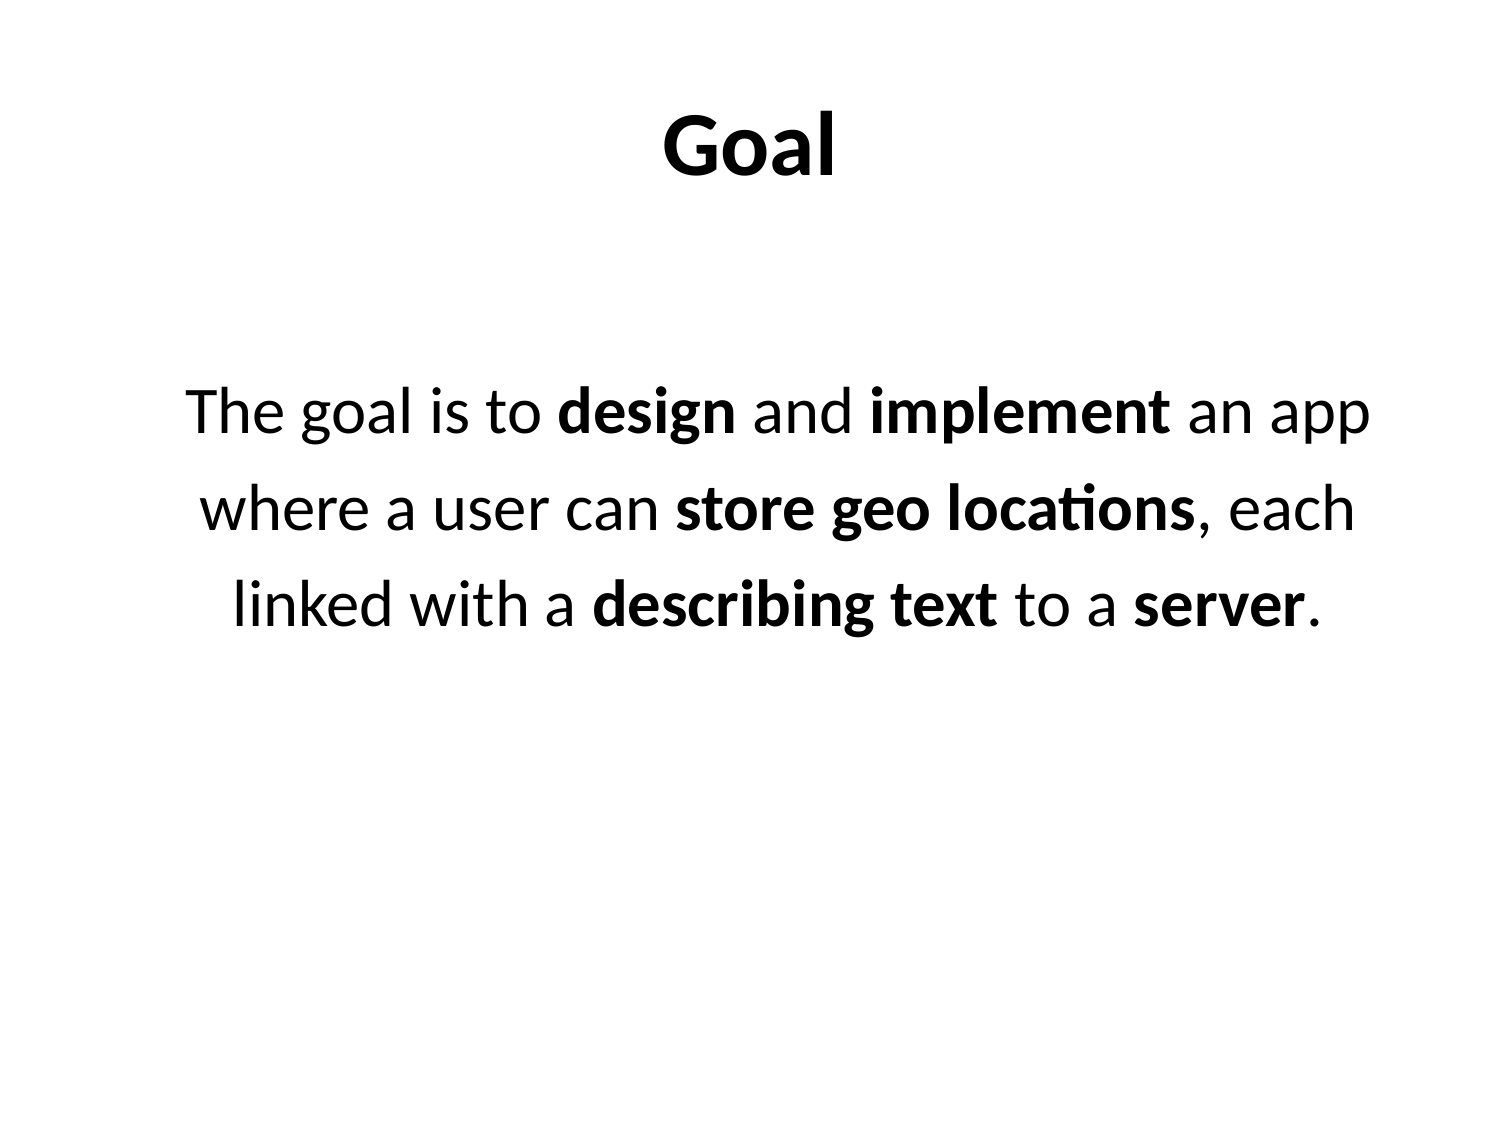

# Goal
The goal is to design and implement an app
where a user can store geo locations, each
linked with a describing text to a server.